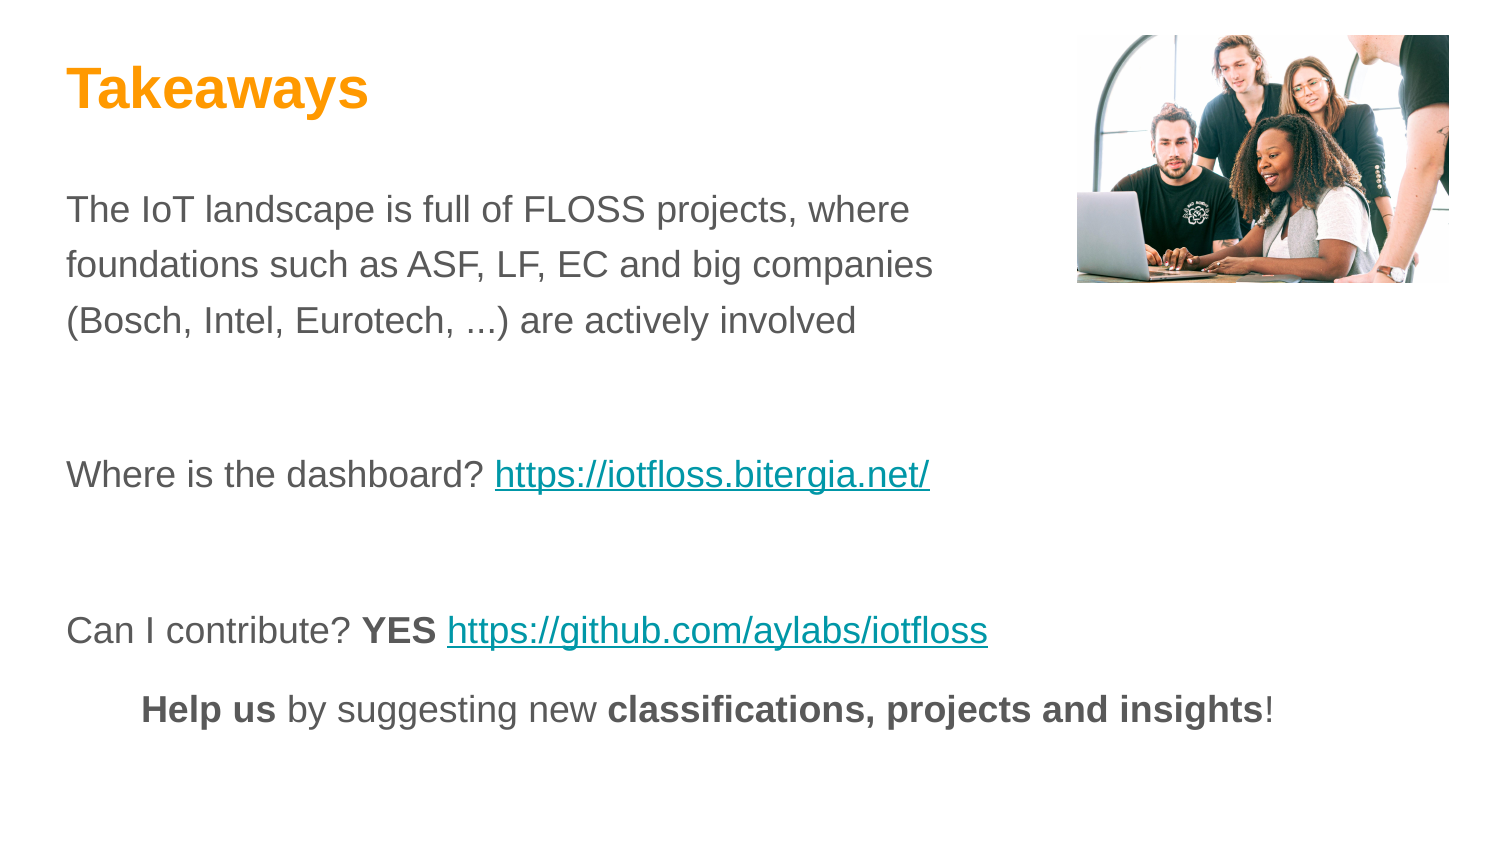

# Takeaways
The IoT landscape is full of FLOSS projects, where
foundations such as ASF, LF, EC and big companies
(Bosch, Intel, Eurotech, ...) are actively involved
Where is the dashboard? https://iotfloss.bitergia.net/
Can I contribute? YES https://github.com/aylabs/iotfloss
Help us by suggesting new classifications, projects and insights!